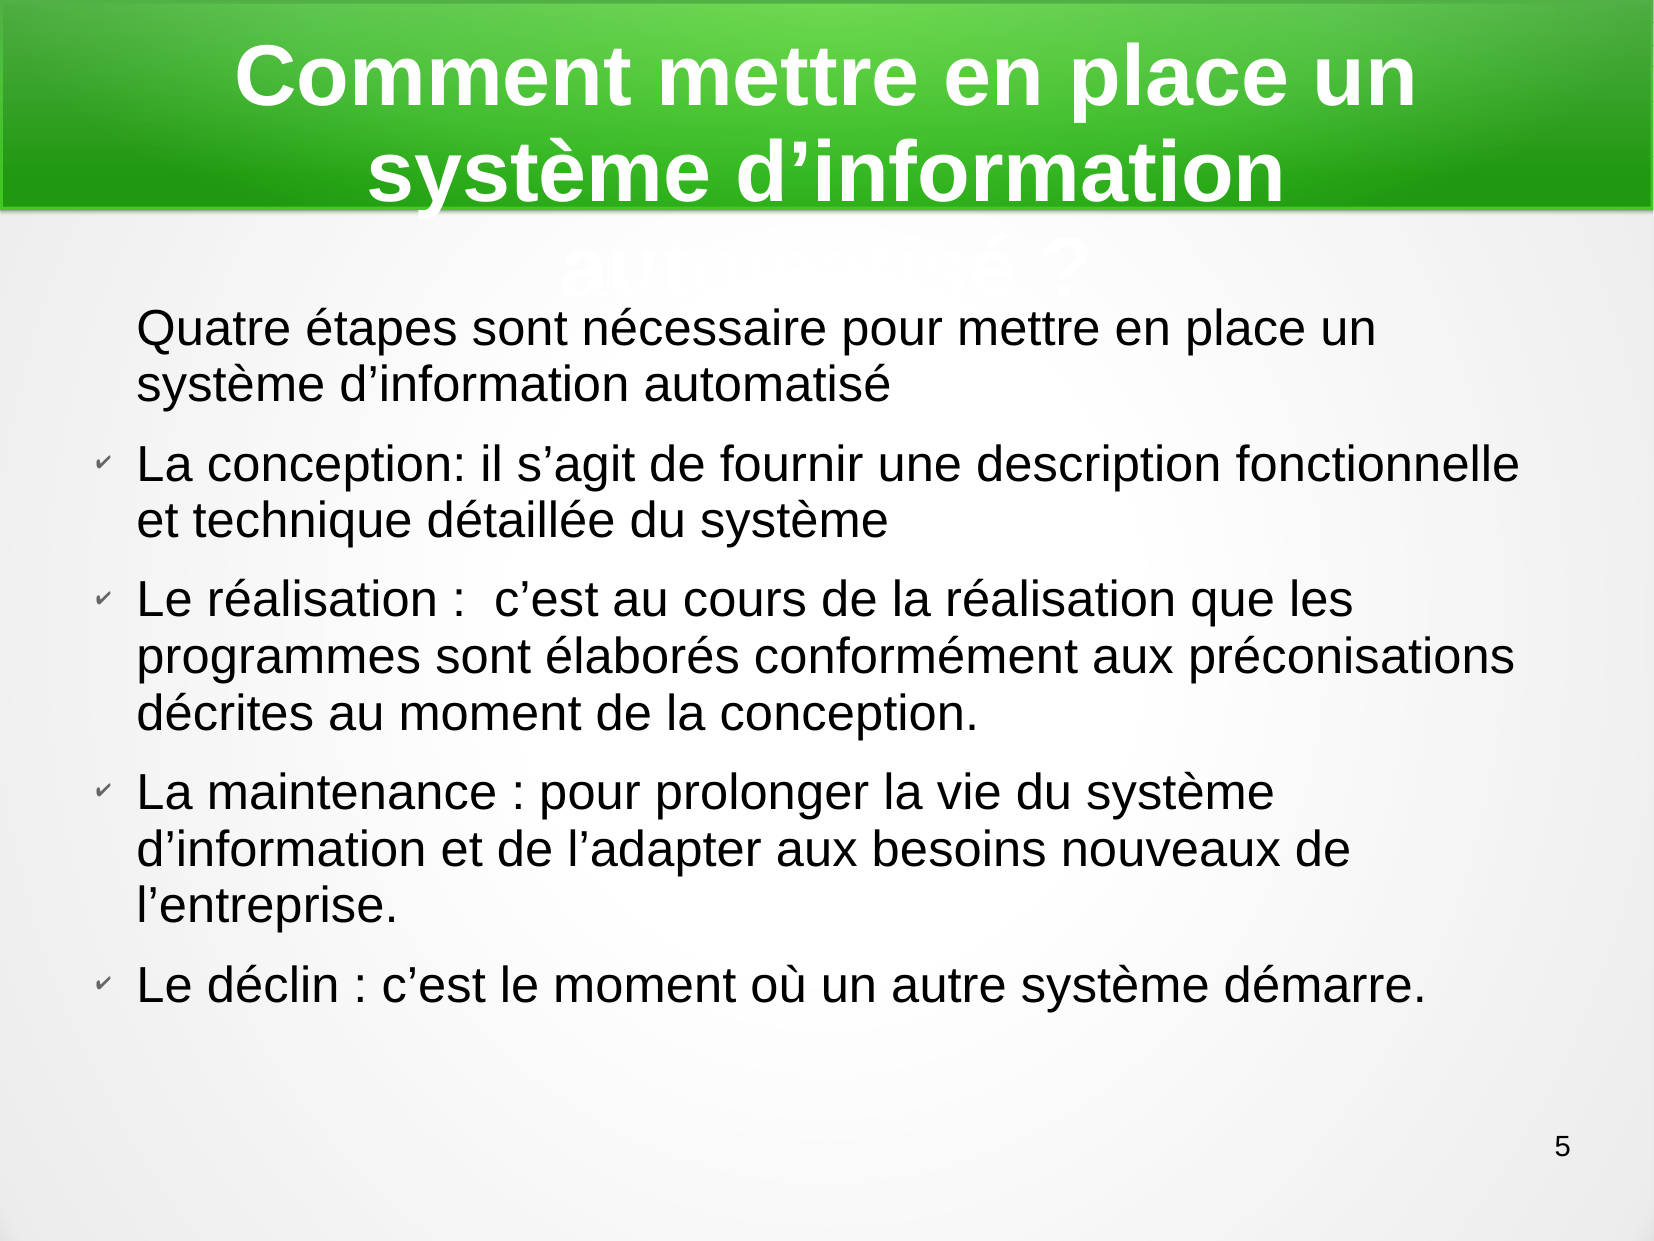

# Comment mettre en place un système d’information automatisé ?
Quatre étapes sont nécessaire pour mettre en place un système d’information automatisé
La conception: il s’agit de fournir une description fonctionnelle et technique détaillée du système
Le réalisation : c’est au cours de la réalisation que les programmes sont élaborés conformément aux préconisations décrites au moment de la conception.
La maintenance : pour prolonger la vie du système d’information et de l’adapter aux besoins nouveaux de l’entreprise.
Le déclin : c’est le moment où un autre système démarre.
5